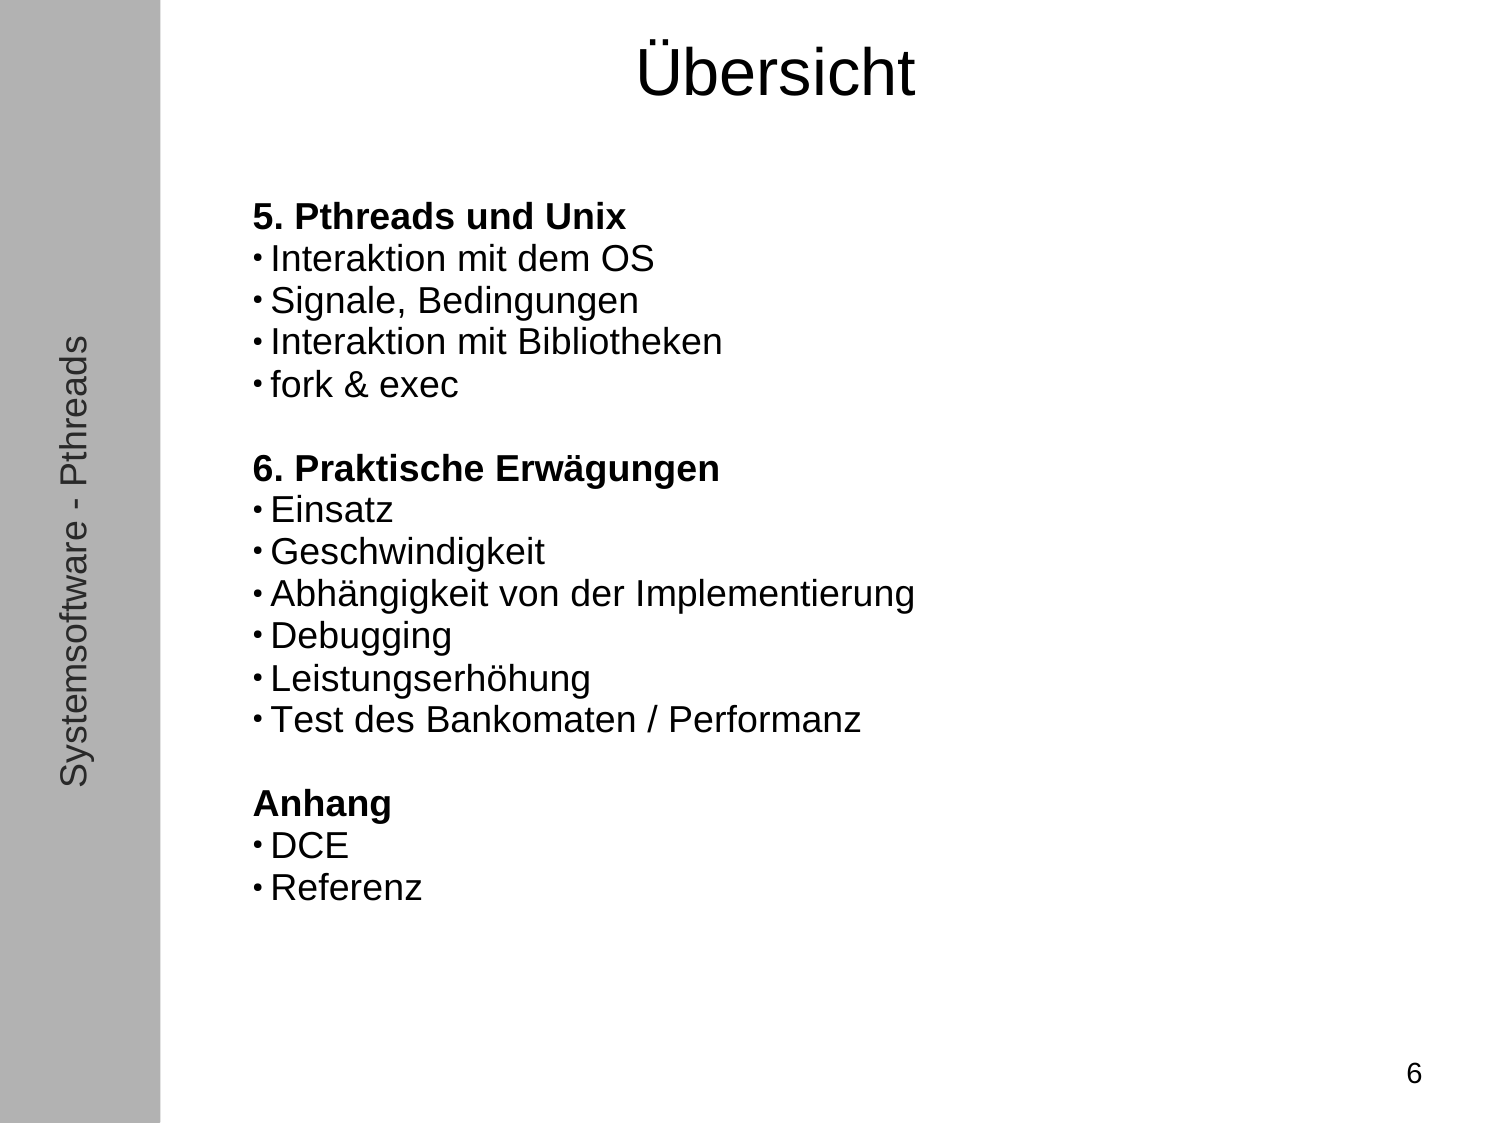

Übersicht
5. Pthreads und Unix
Interaktion mit dem OS
Signale, Bedingungen
Interaktion mit Bibliotheken
fork & exec
6. Praktische Erwägungen
Einsatz
Geschwindigkeit
Abhängigkeit von der Implementierung
Debugging
Leistungserhöhung
Test des Bankomaten / Performanz
Anhang
DCE
Referenz
Systemsoftware - Pthreads